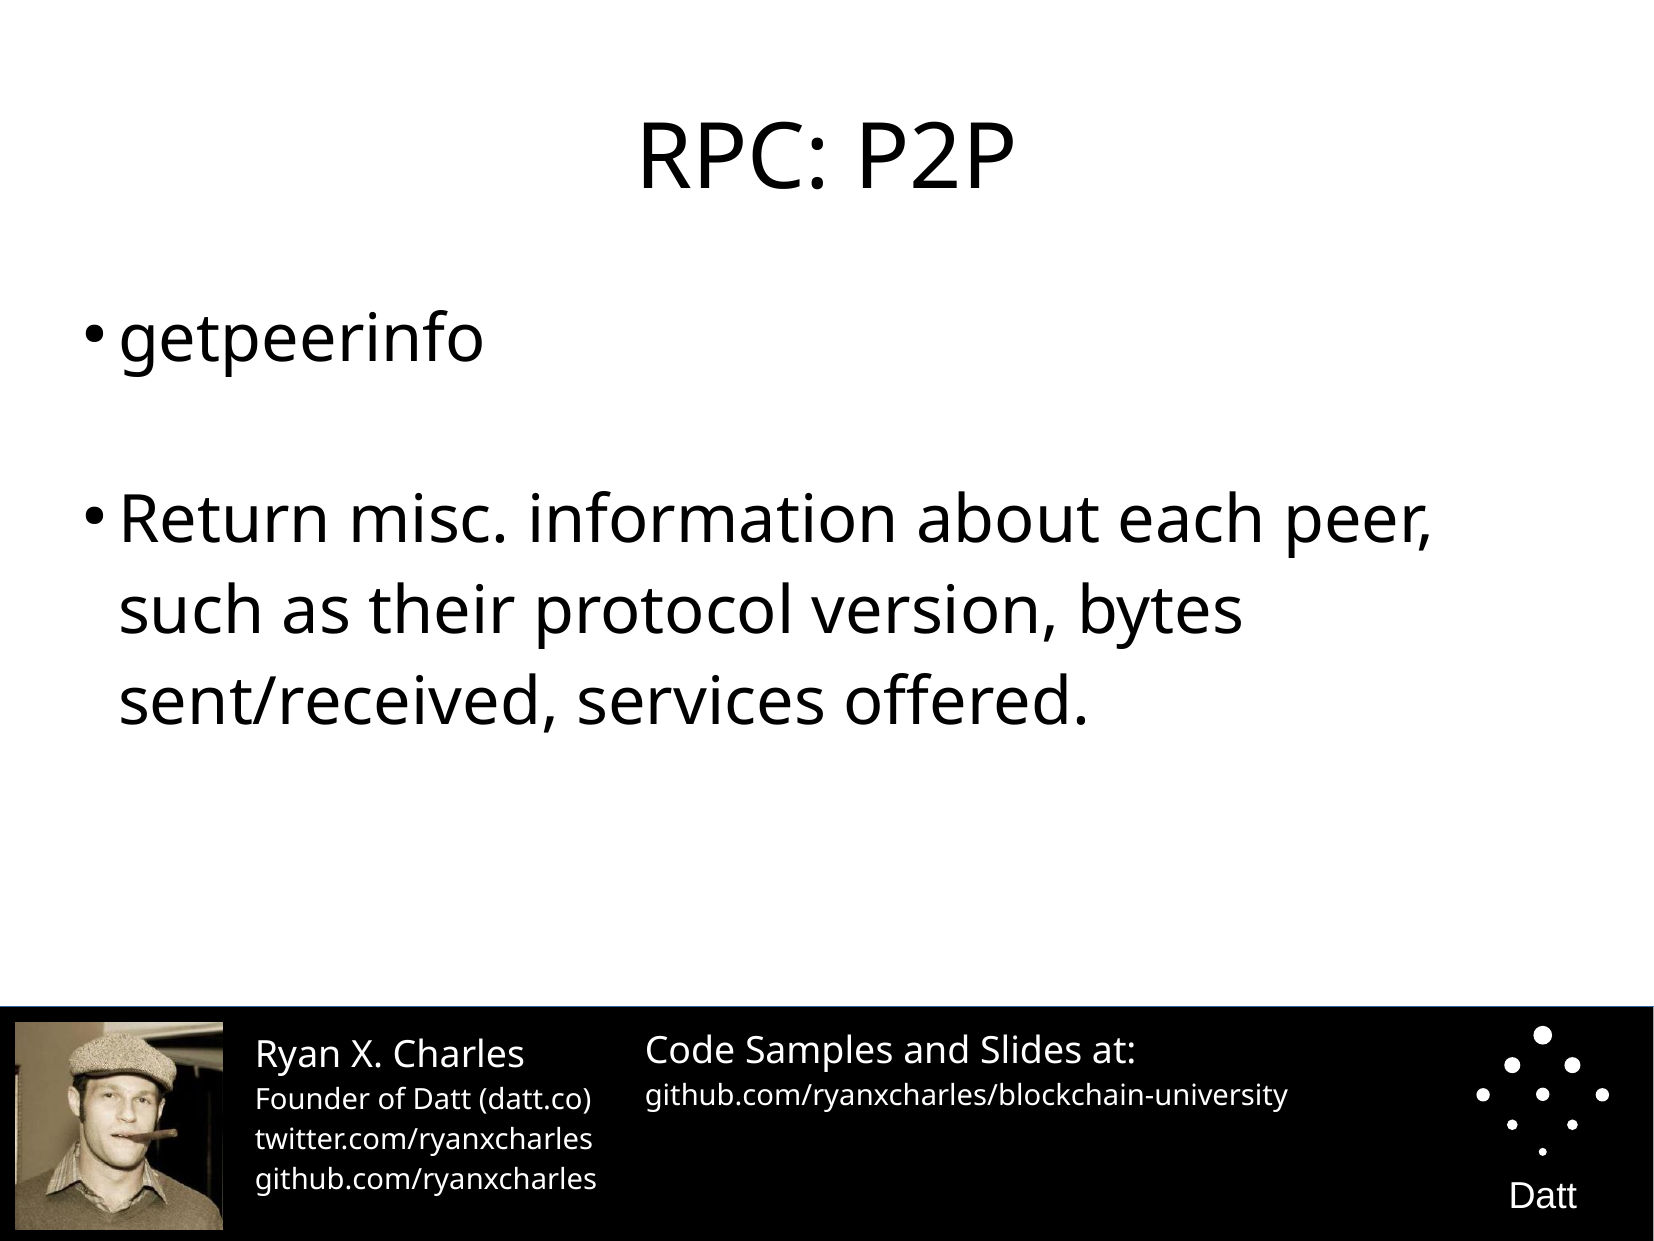

# RPC: P2P
getpeerinfo
Return misc. information about each peer, such as their protocol version, bytes sent/received, services offered.
Code Samples and Slides at:
github.com/ryanxcharles/blockchain-university
Ryan X. Charles
Founder of Datt (datt.co)
twitter.com/ryanxcharles
github.com/ryanxcharles
Datt